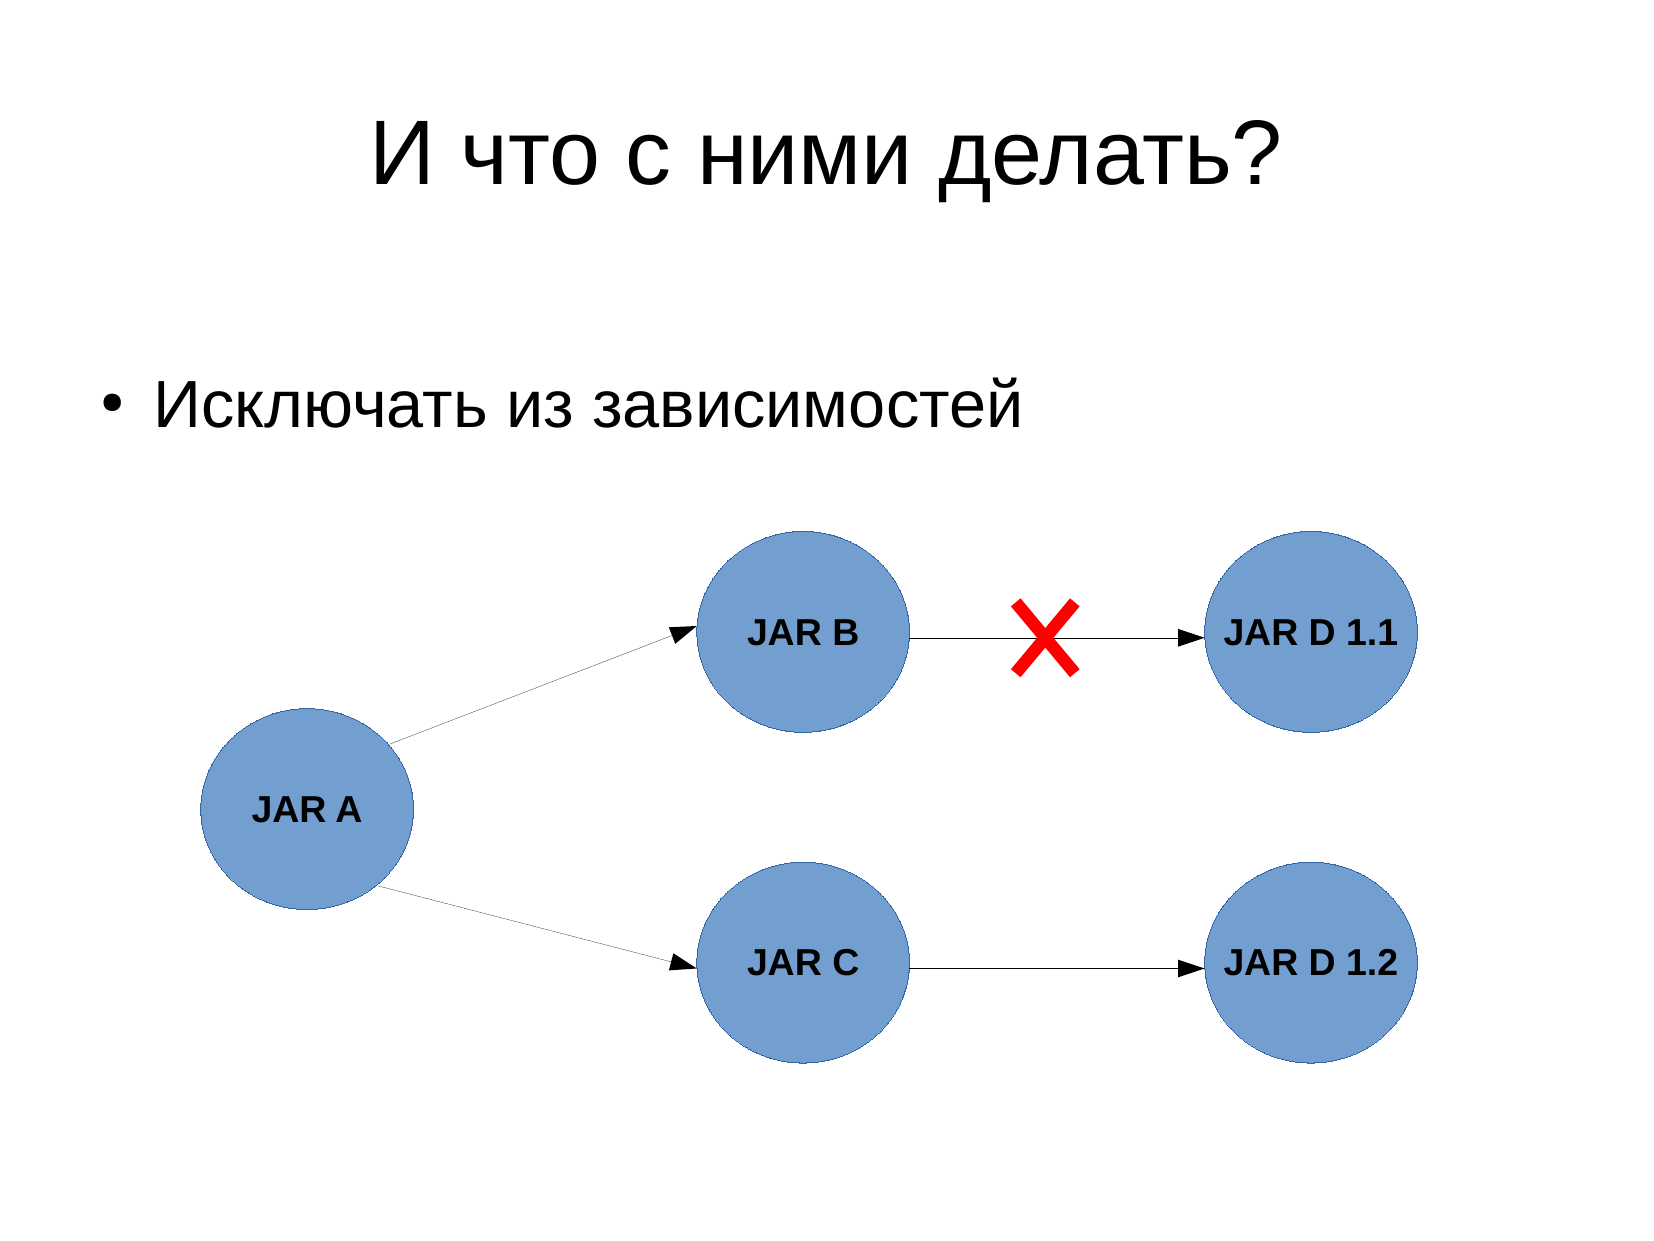

# И что с ними делать?
Исключать из зависимостей
JAR B
JAR D 1.1
JAR A
JAR C
JAR D 1.2